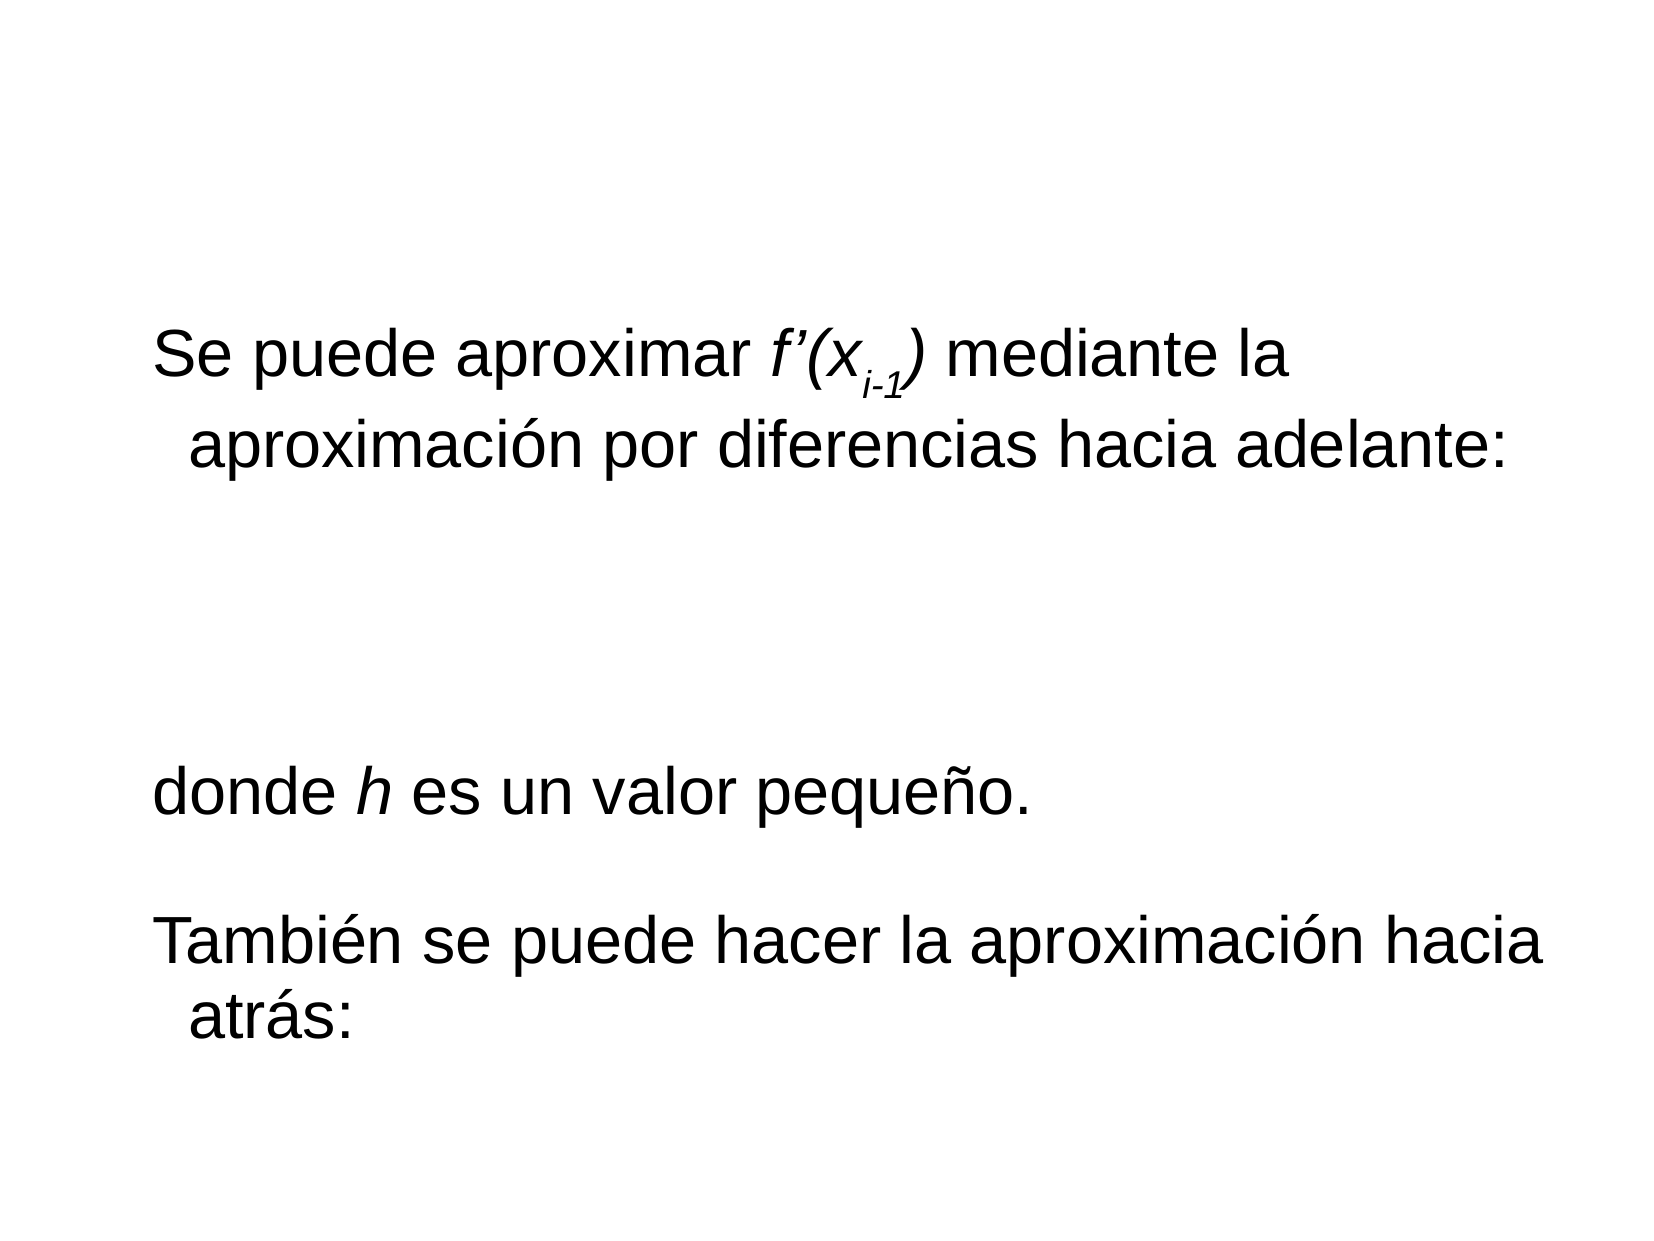

#
Se puede aproximar f’(xi-1) mediante la aproximación por diferencias hacia adelante:
donde h es un valor pequeño.
También se puede hacer la aproximación hacia atrás: